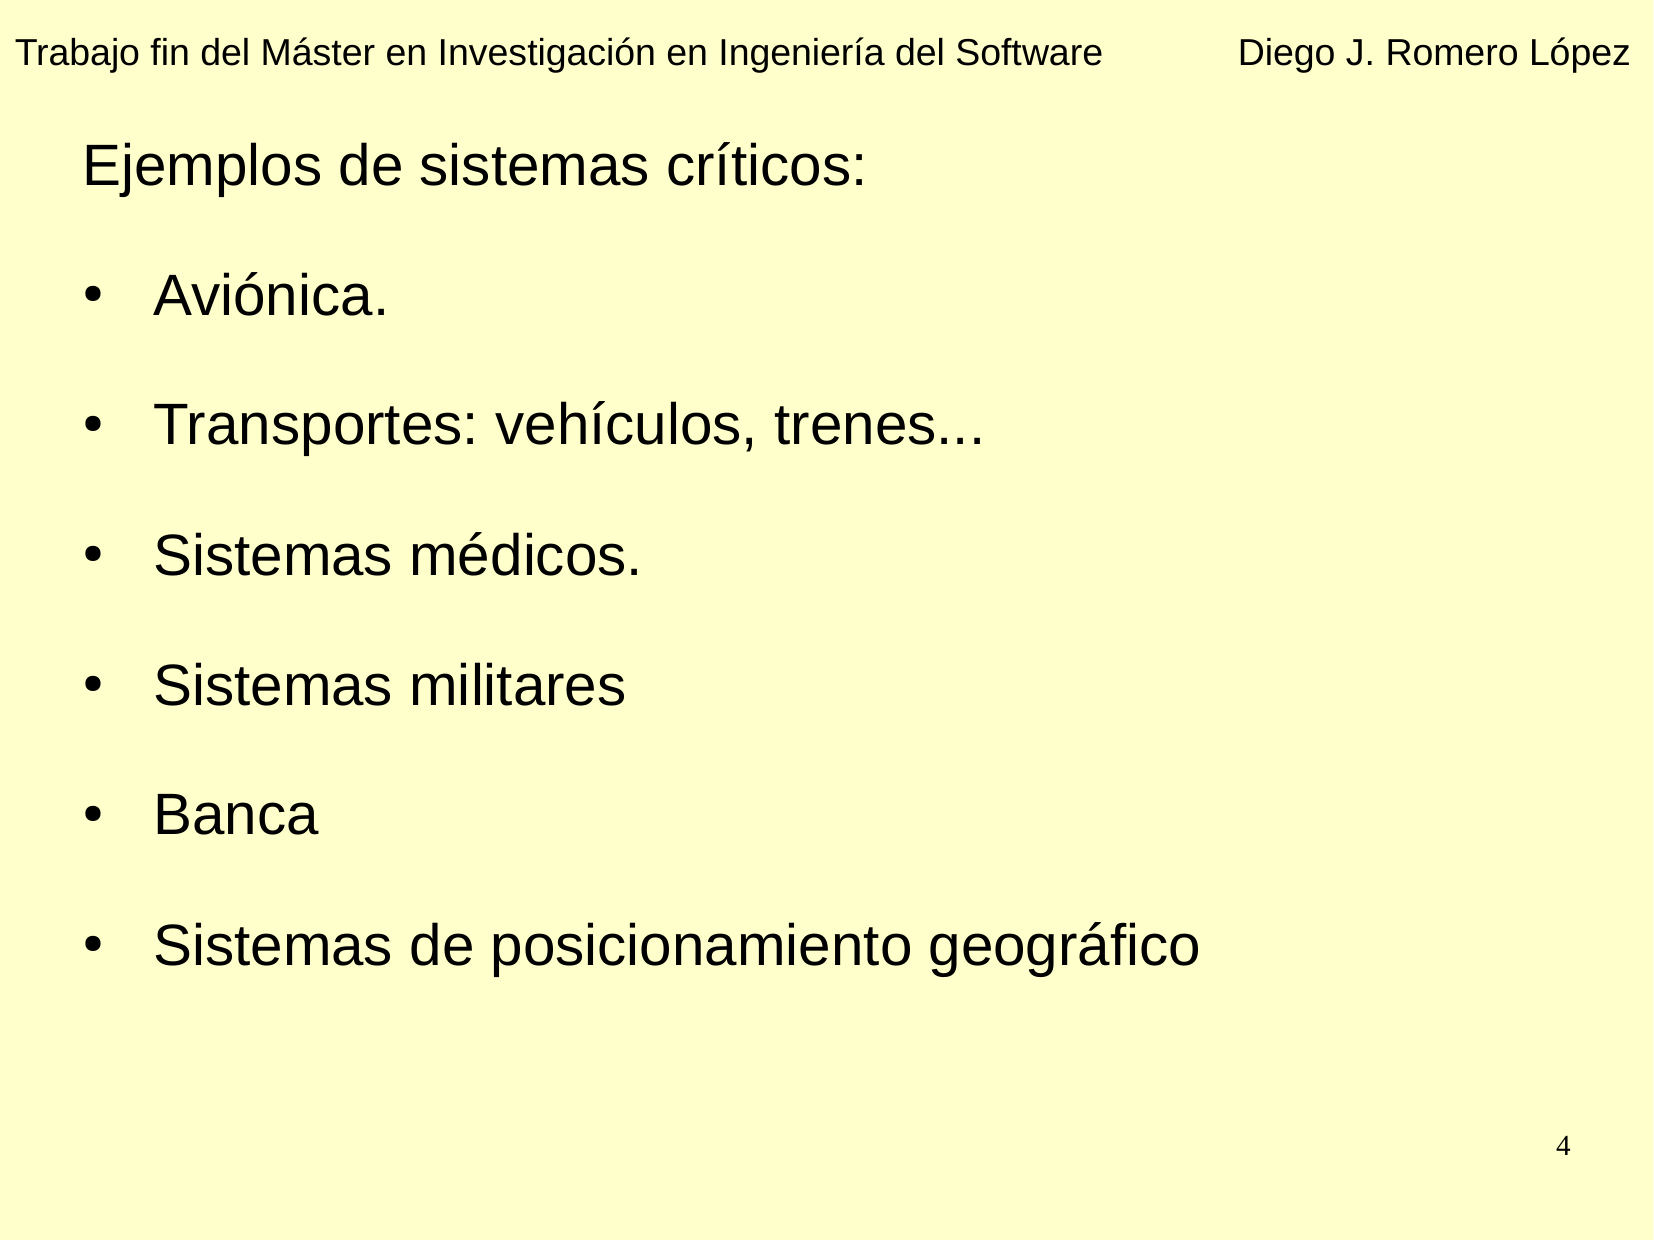

# Ejemplos de sistemas críticos:
Aviónica.
Transportes: vehículos, trenes...
Sistemas médicos.
Sistemas militares
Banca
Sistemas de posicionamiento geográfico
4